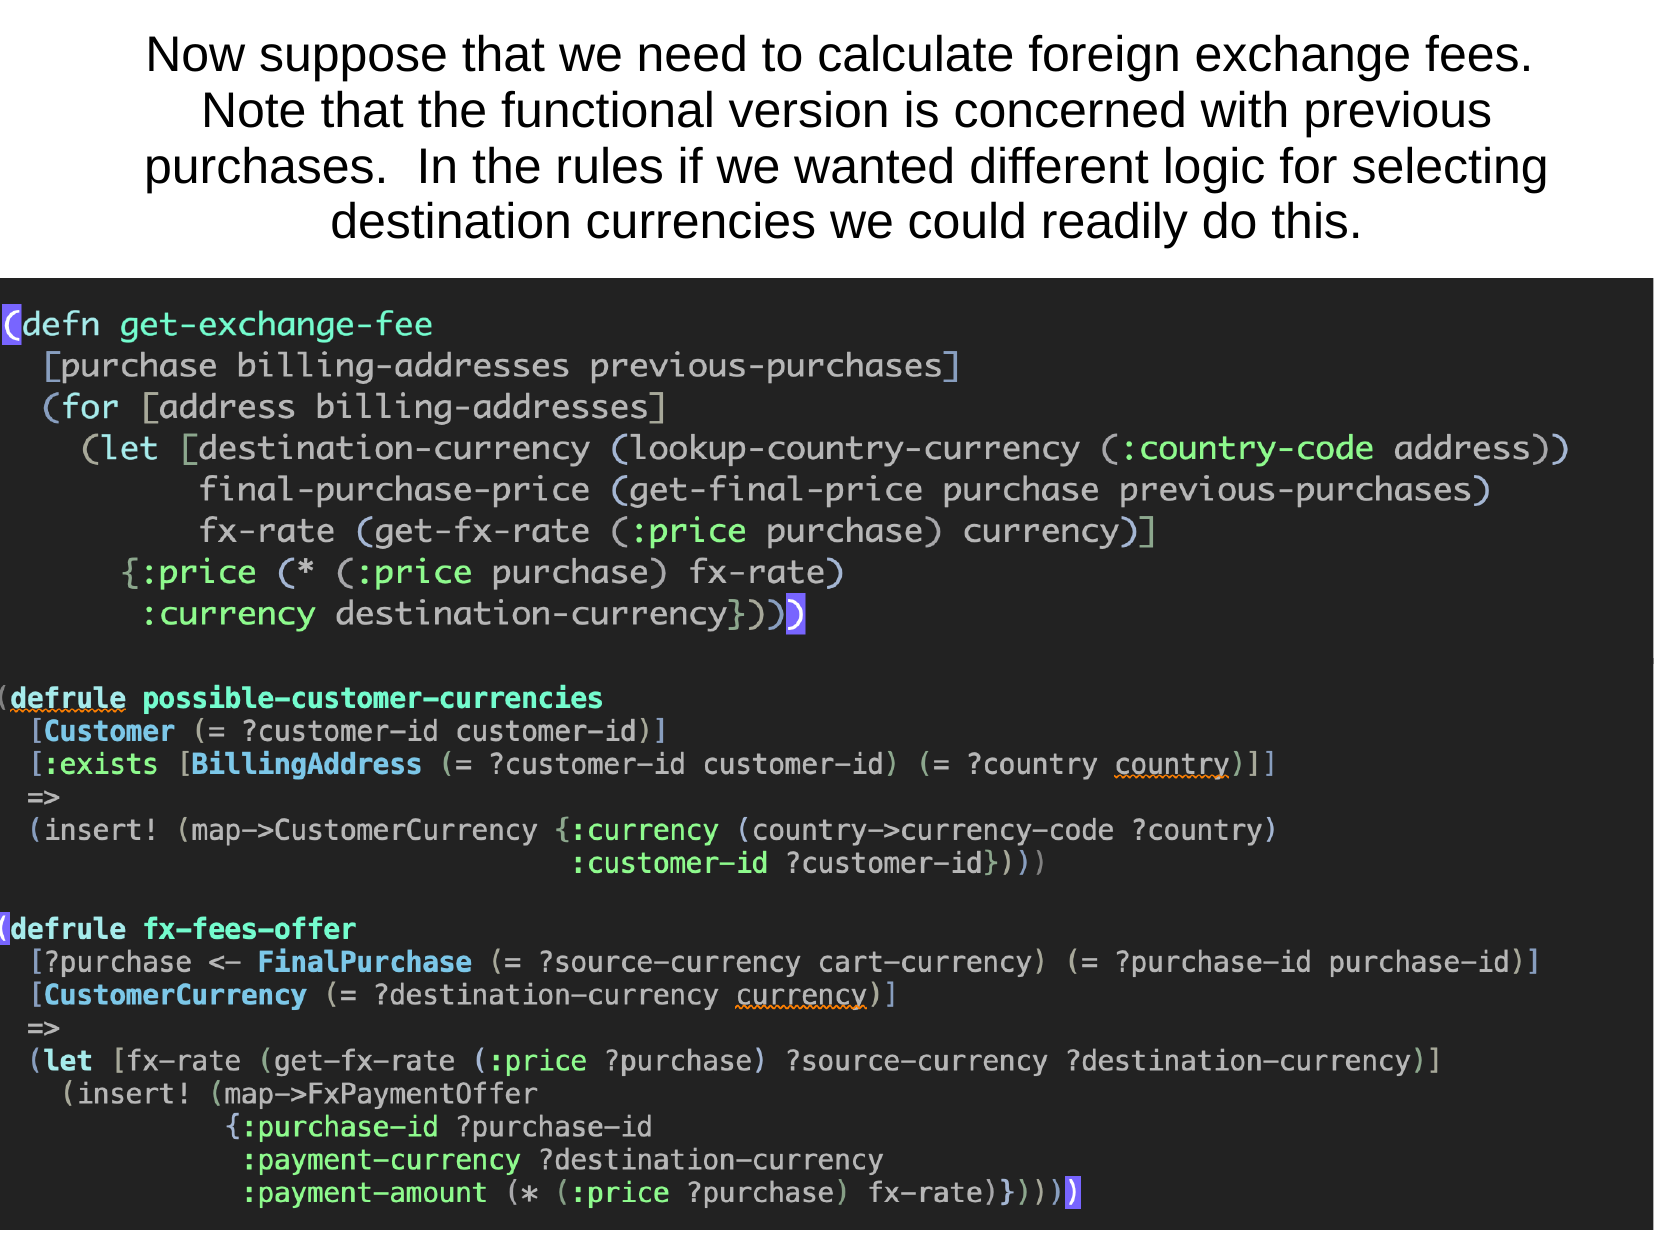

# Now suppose that we need to calculate foreign exchange fees. Note that the functional version is concerned with previous purchases. In the rules if we wanted different logic for selecting destination currencies we could readily do this.